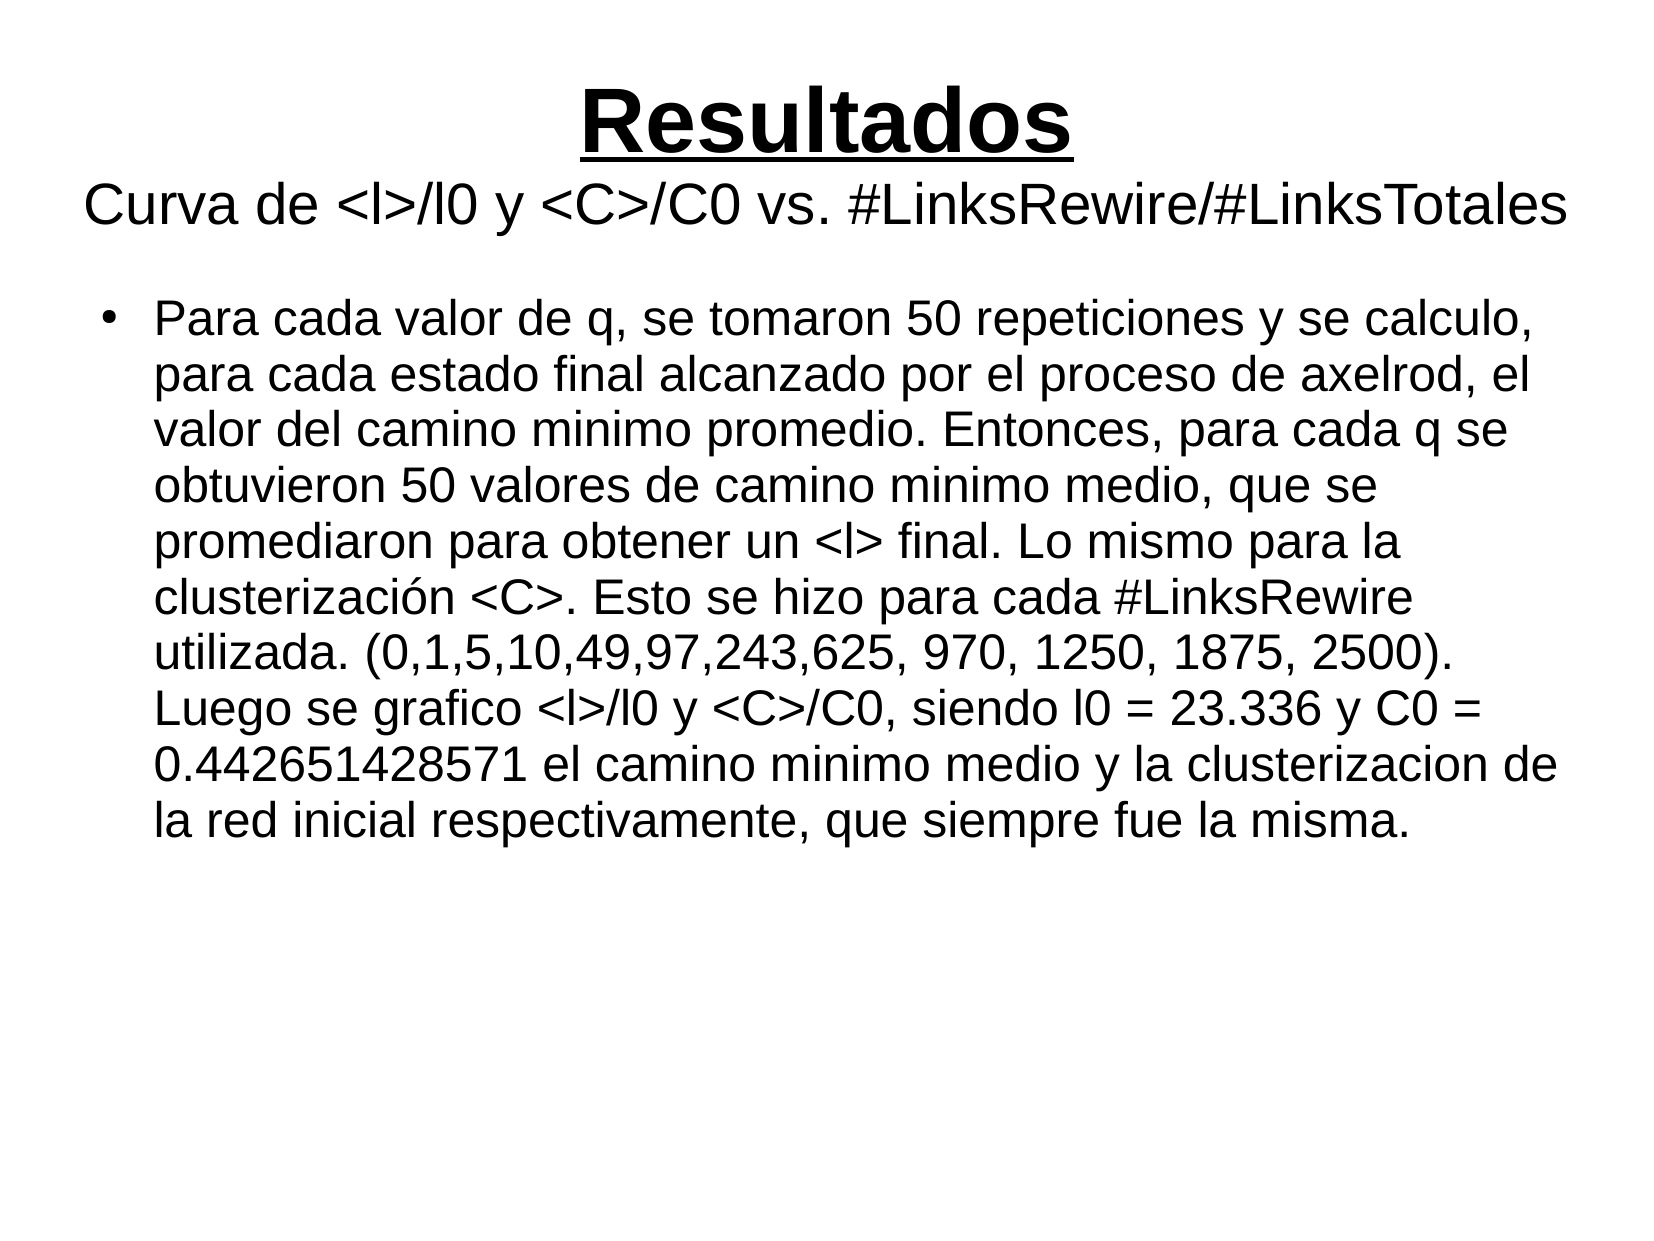

Resultados
Curva de <l>/l0 y <C>/C0 vs. #LinksRewire/#LinksTotales
# Para cada valor de q, se tomaron 50 repeticiones y se calculo, para cada estado final alcanzado por el proceso de axelrod, el valor del camino minimo promedio. Entonces, para cada q se obtuvieron 50 valores de camino minimo medio, que se promediaron para obtener un <l> final. Lo mismo para la clusterización <C>. Esto se hizo para cada #LinksRewire utilizada. (0,1,5,10,49,97,243,625, 970, 1250, 1875, 2500). Luego se grafico <l>/l0 y <C>/C0, siendo l0 = 23.336 y C0 = 0.442651428571 el camino minimo medio y la clusterizacion de la red inicial respectivamente, que siempre fue la misma.